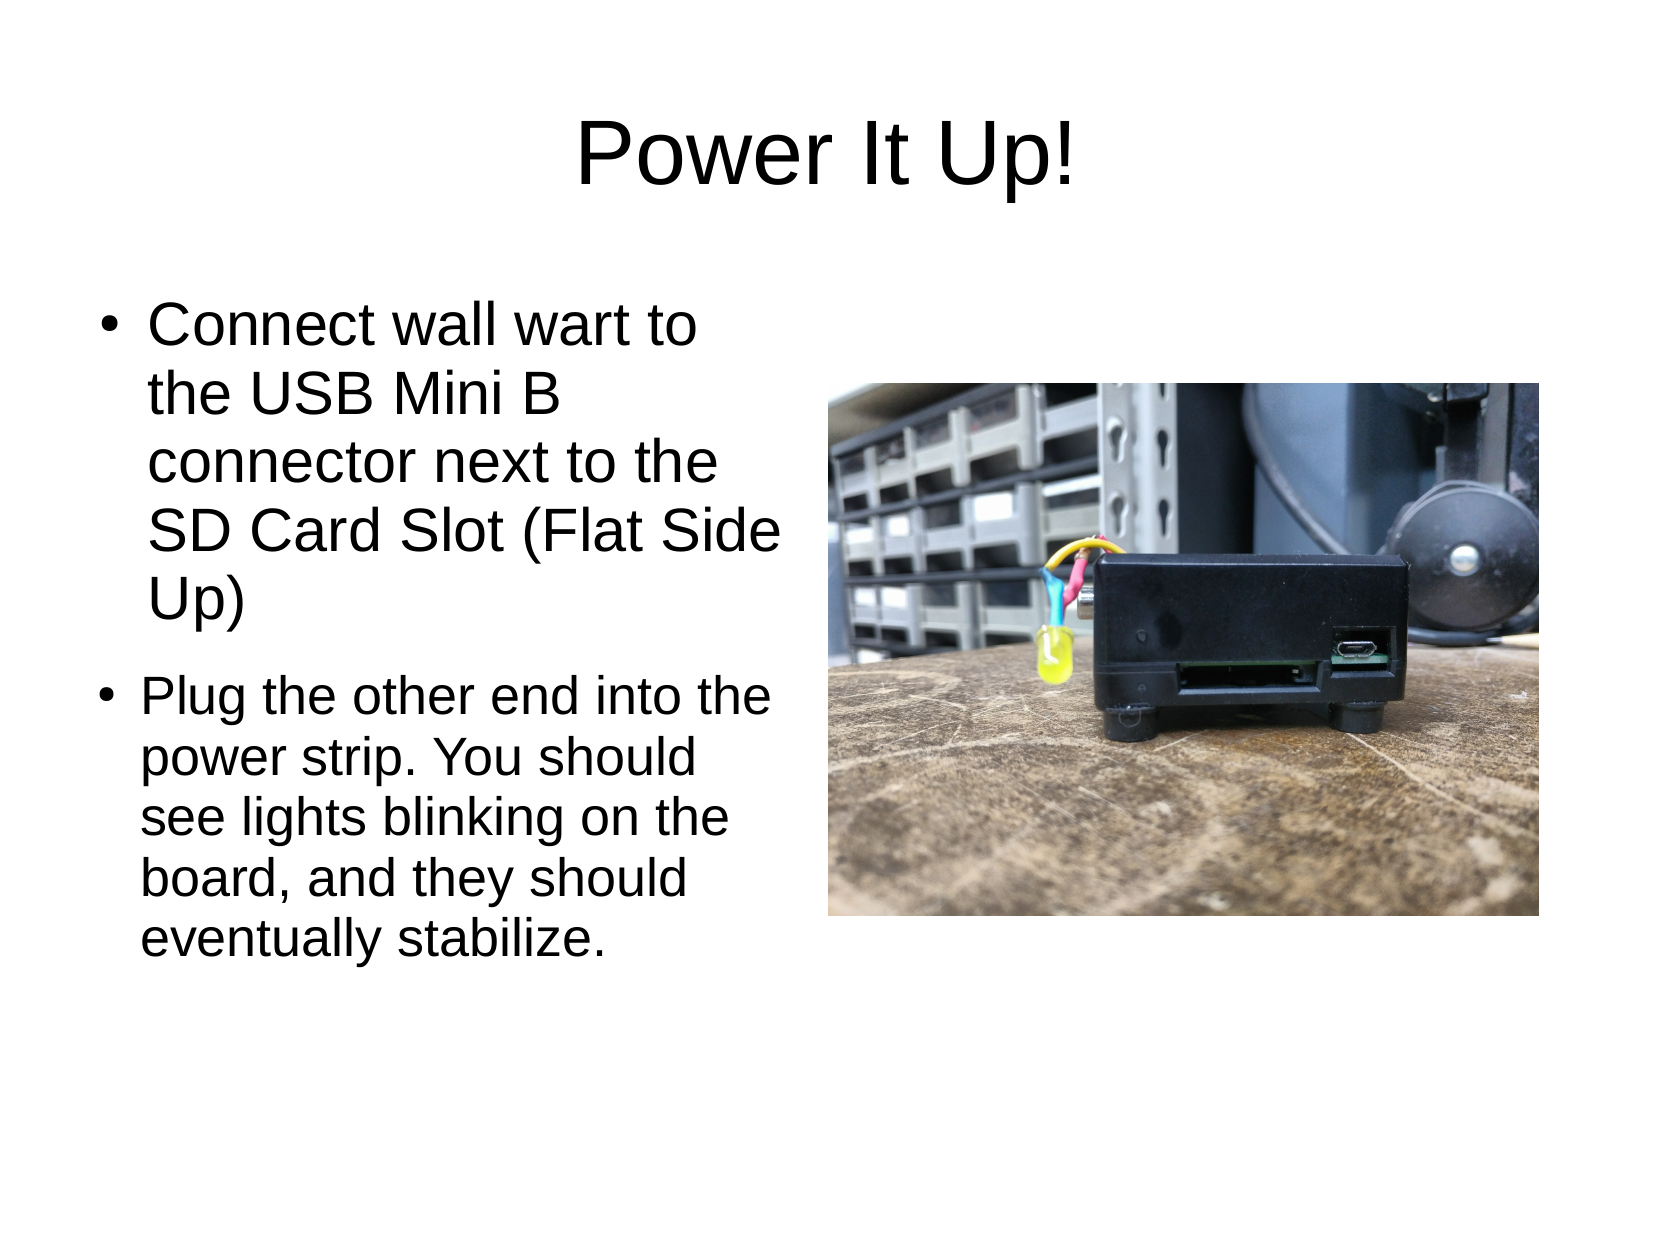

# Power It Up!
Connect wall wart to the USB Mini B connector next to the SD Card Slot (Flat Side Up)
Plug the other end into the power strip. You should see lights blinking on the board, and they should eventually stabilize.